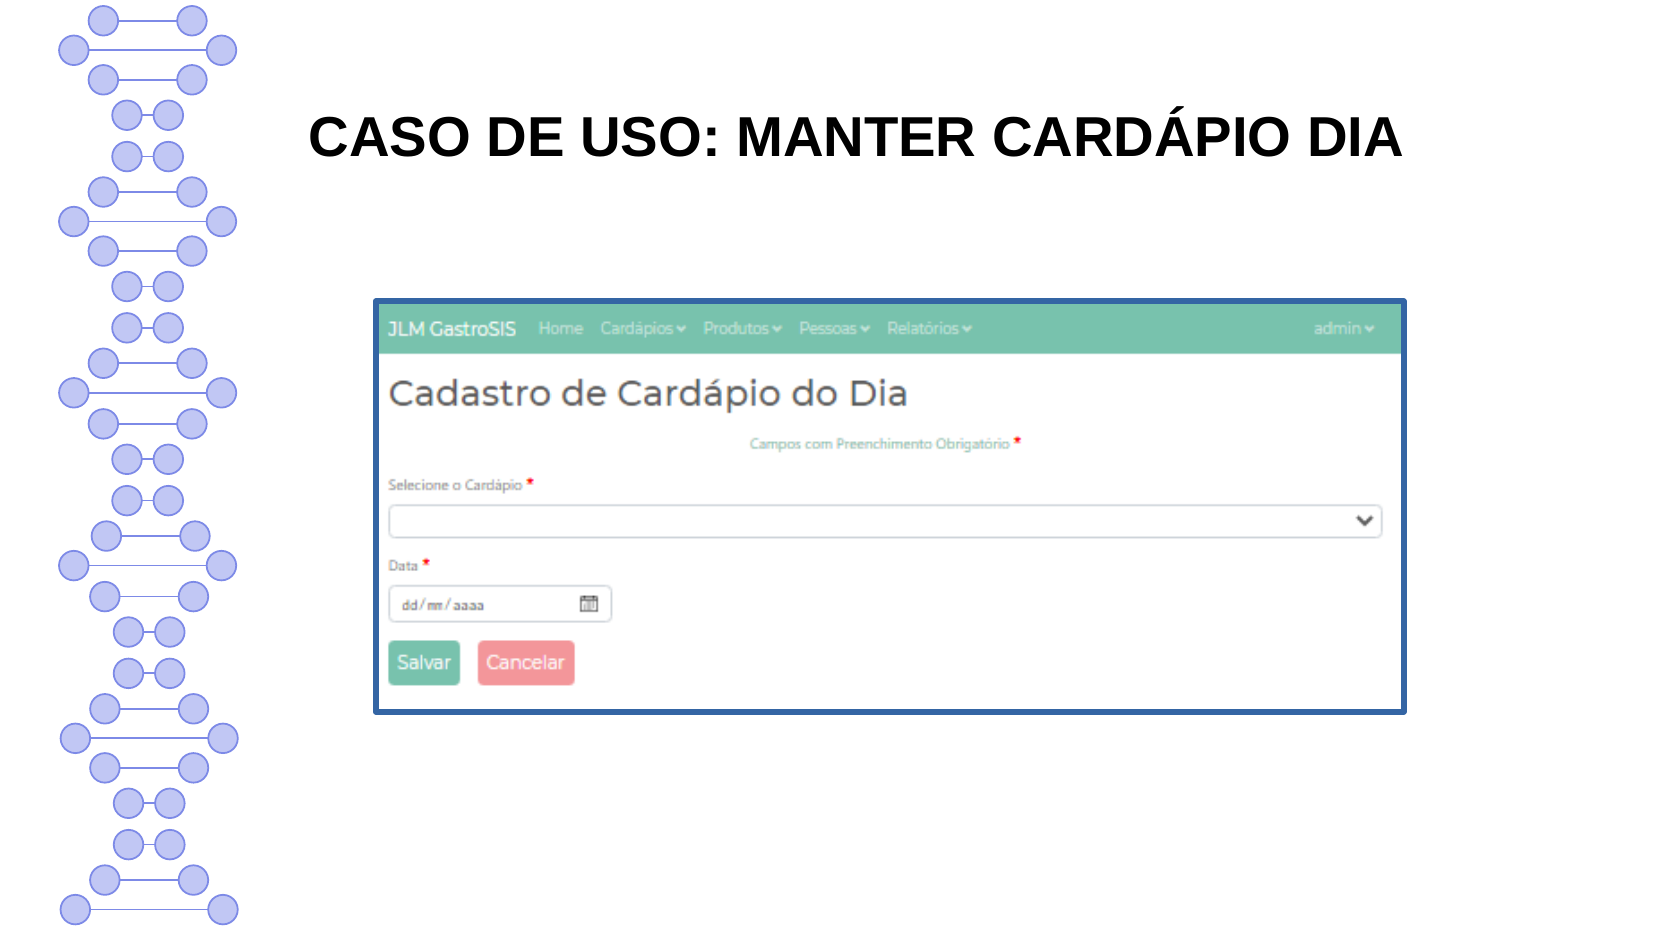

# Caso de Uso: manter cardápio dia